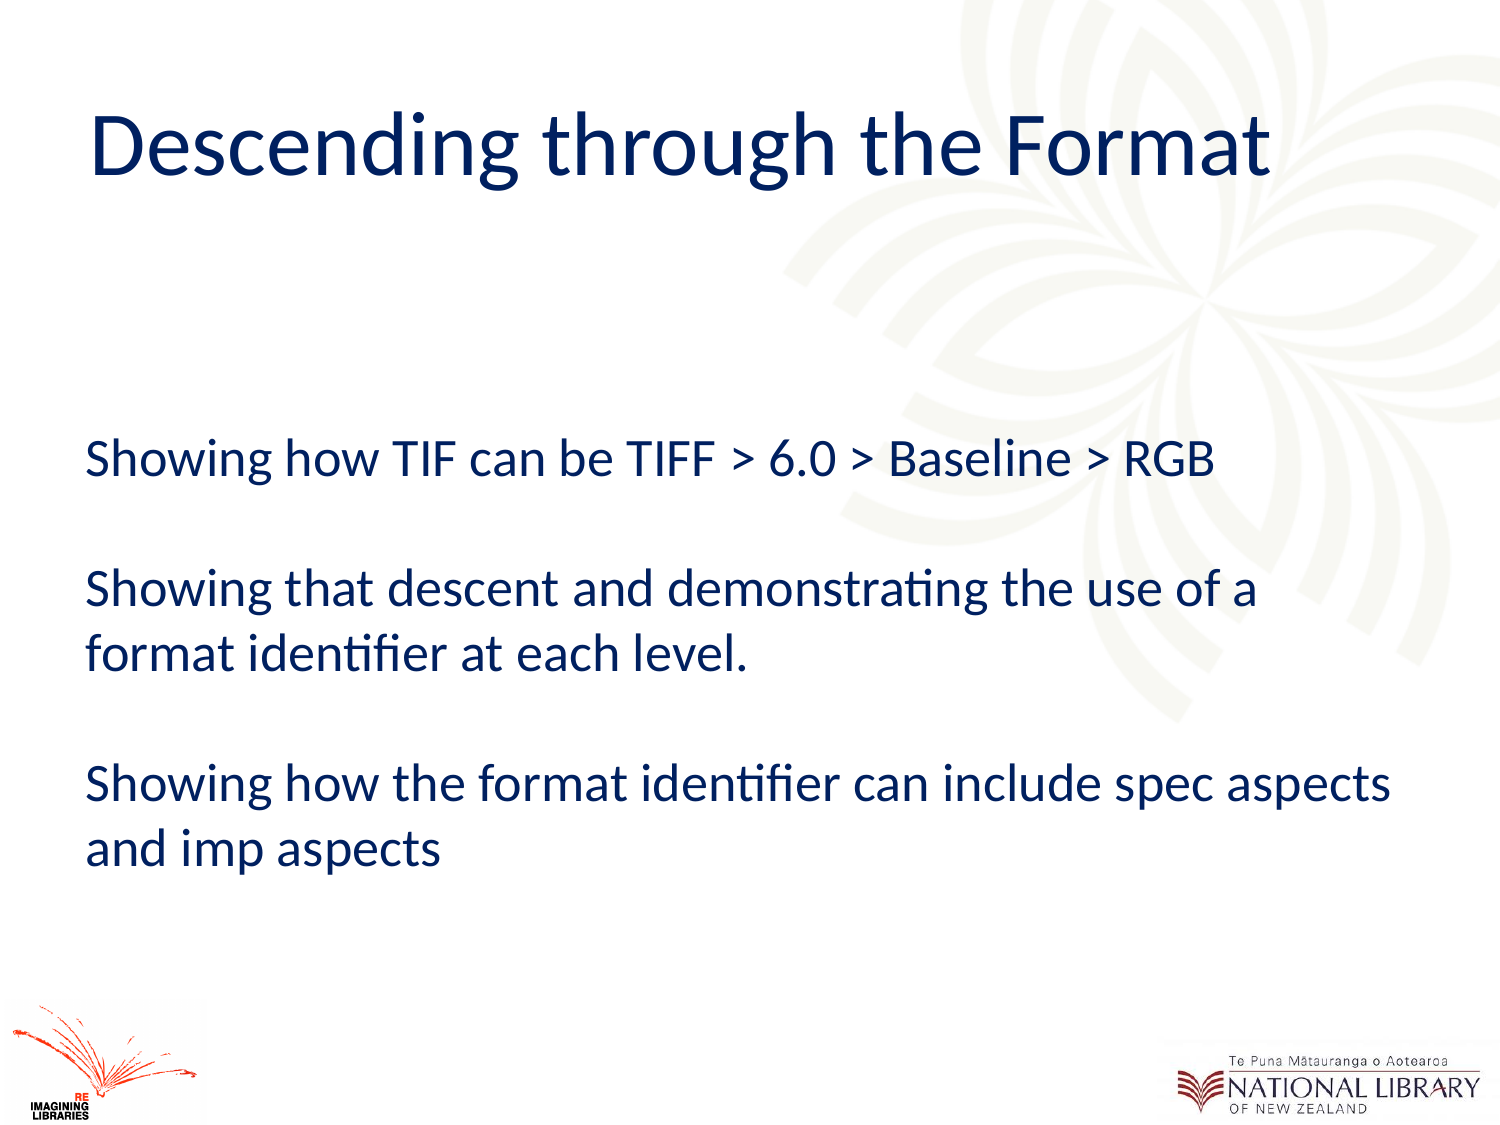

Descending through the Format
Showing how TIF can be TIFF > 6.0 > Baseline > RGB
Showing that descent and demonstrating the use of a format identifier at each level.
Showing how the format identifier can include spec aspects and imp aspects